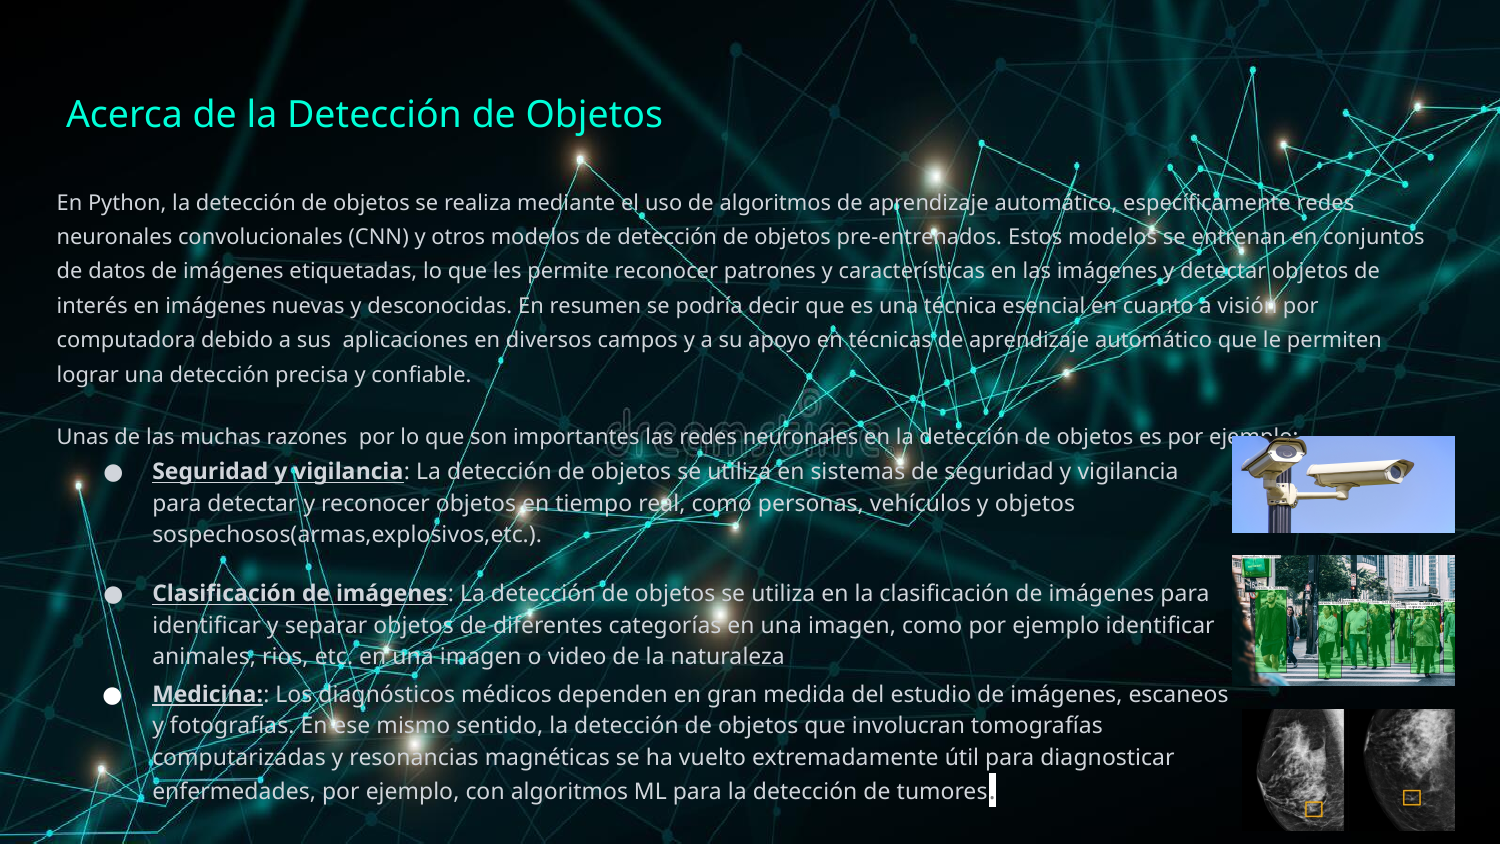

# Acerca de la Detección de Objetos
En Python, la detección de objetos se realiza mediante el uso de algoritmos de aprendizaje automático, específicamente redes neuronales convolucionales (CNN) y otros modelos de detección de objetos pre-entrenados. Estos modelos se entrenan en conjuntos de datos de imágenes etiquetadas, lo que les permite reconocer patrones y características en las imágenes y detectar objetos de interés en imágenes nuevas y desconocidas. En resumen se podría decir que es una técnica esencial en cuanto a visión por computadora debido a sus aplicaciones en diversos campos y a su apoyo en técnicas de aprendizaje automático que le permiten lograr una detección precisa y confiable.
Unas de las muchas razones por lo que son importantes las redes neuronales en la detección de objetos es por ejemplo:
Seguridad y vigilancia: La detección de objetos se utiliza en sistemas de seguridad y vigilancia para detectar y reconocer objetos en tiempo real, como personas, vehículos y objetos sospechosos(armas,explosivos,etc.).
Clasificación de imágenes: La detección de objetos se utiliza en la clasificación de imágenes para identificar y separar objetos de diferentes categorías en una imagen, como por ejemplo identificar animales, rios, etc. en una imagen o video de la naturaleza
Medicina:: Los diagnósticos médicos dependen en gran medida del estudio de imágenes, escaneos y fotografías. En ese mismo sentido, la detección de objetos que involucran tomografías computarizadas y resonancias magnéticas se ha vuelto extremadamente útil para diagnosticar enfermedades, por ejemplo, con algoritmos ML para la detección de tumores.